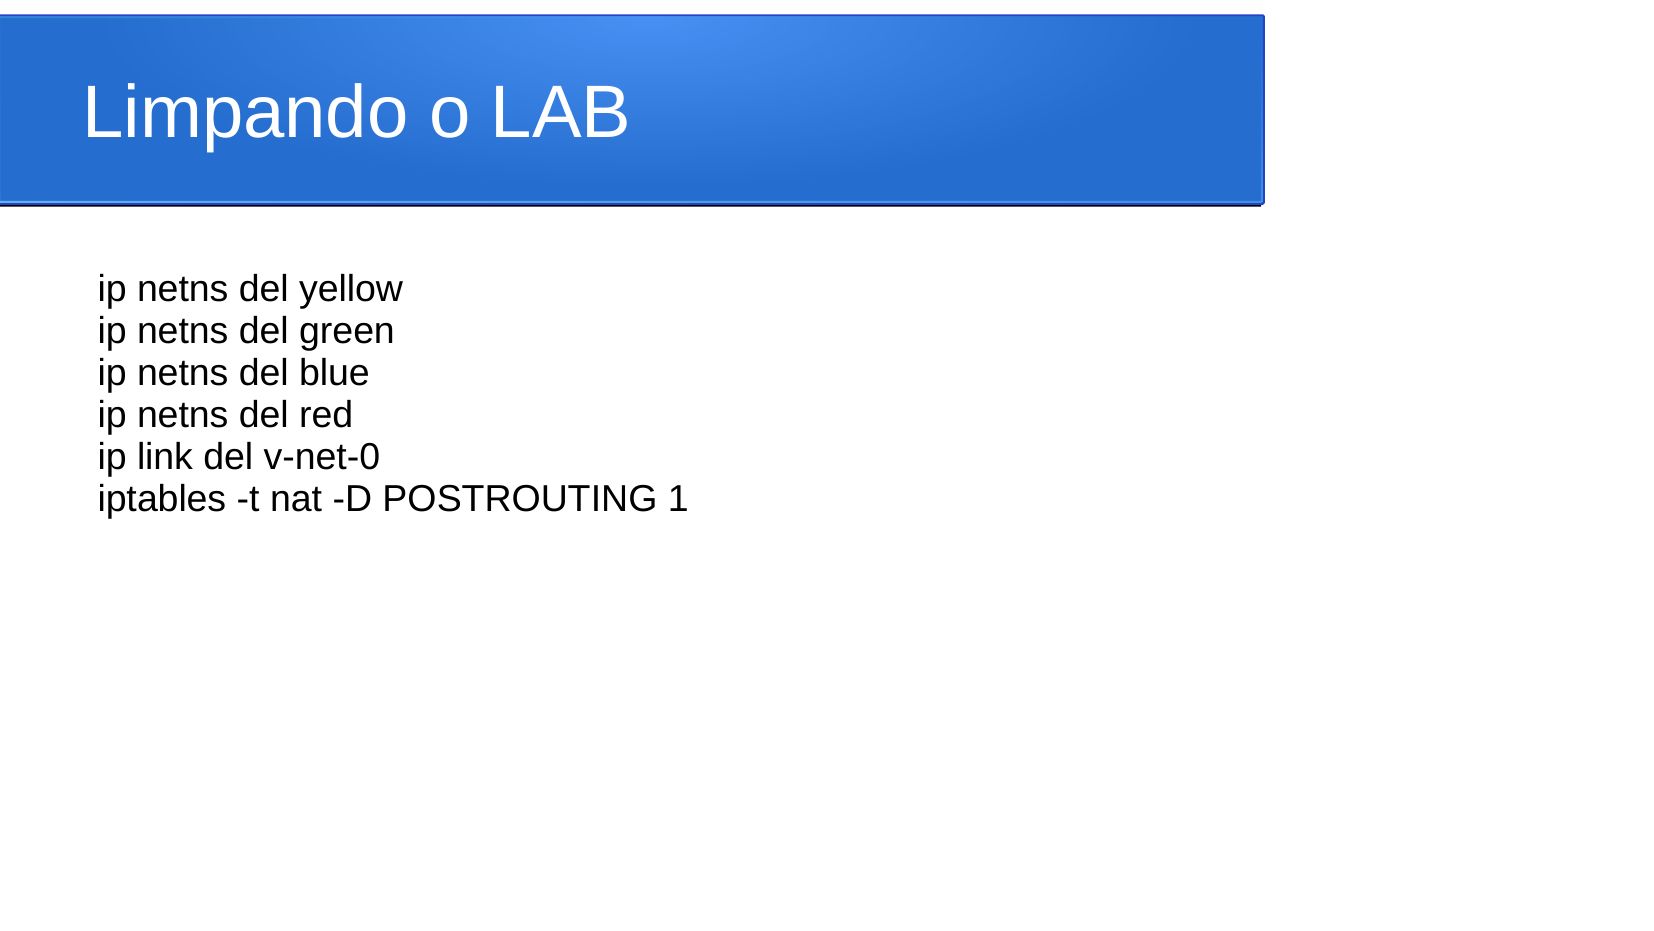

# Limpando o LAB
ip netns del yellow
ip netns del green
ip netns del blue
ip netns del red
ip link del v-net-0
iptables -t nat -D POSTROUTING 1